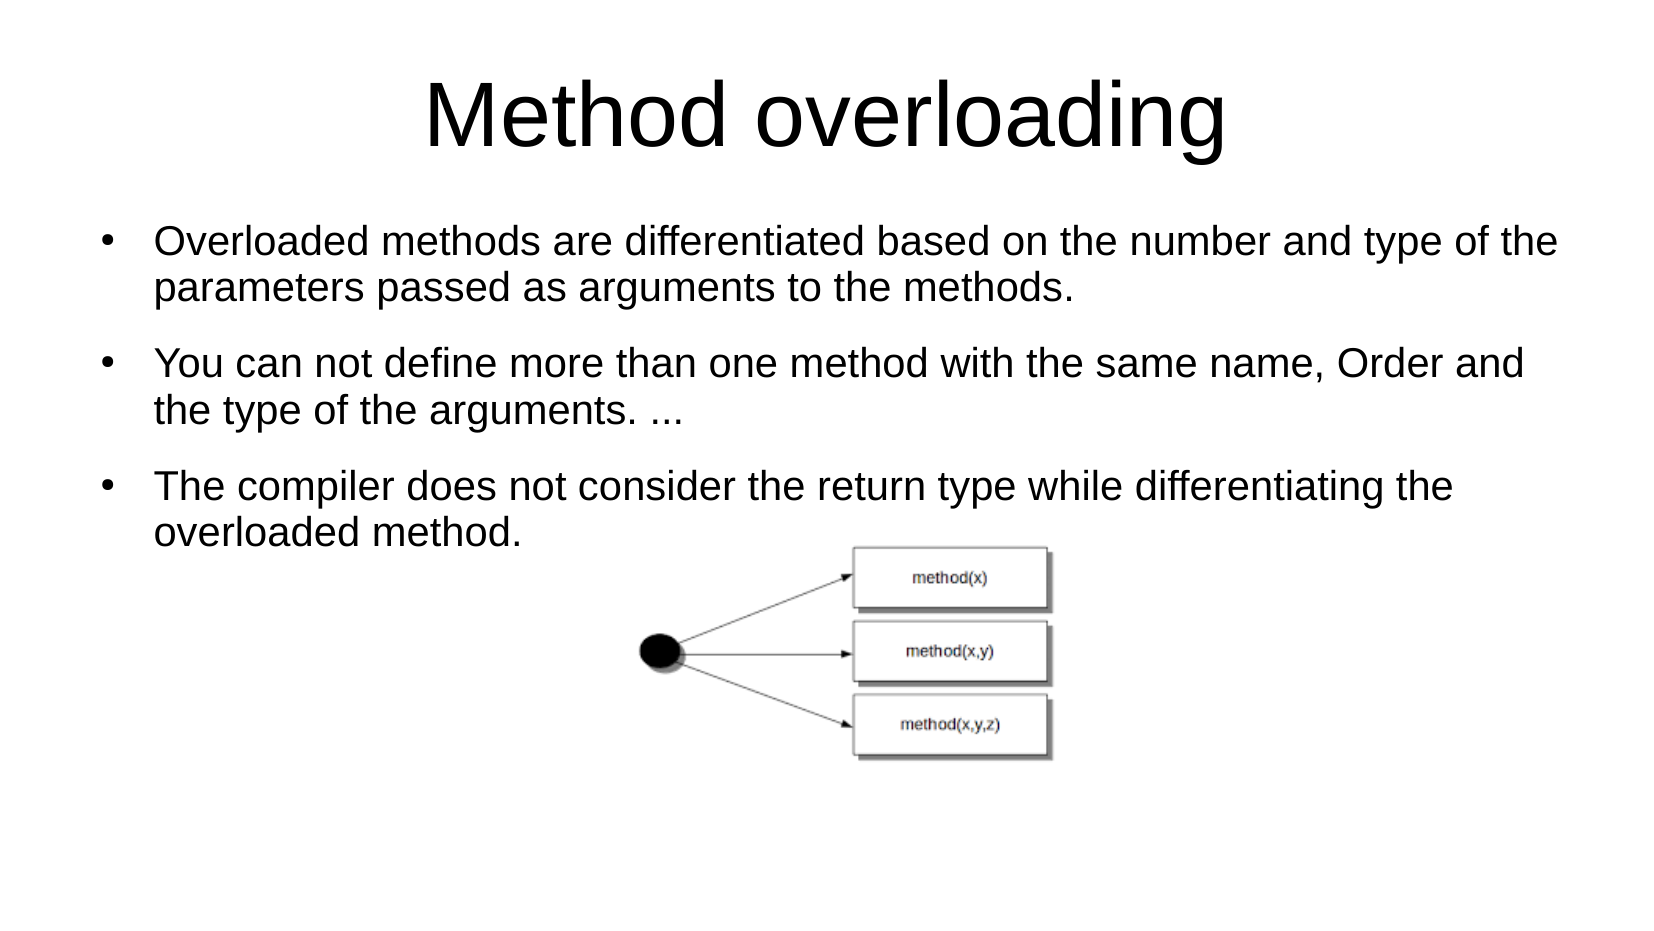

# Method overloading
Overloaded methods are differentiated based on the number and type of the parameters passed as arguments to the methods.
You can not define more than one method with the same name, Order and the type of the arguments. ...
The compiler does not consider the return type while differentiating the overloaded method.